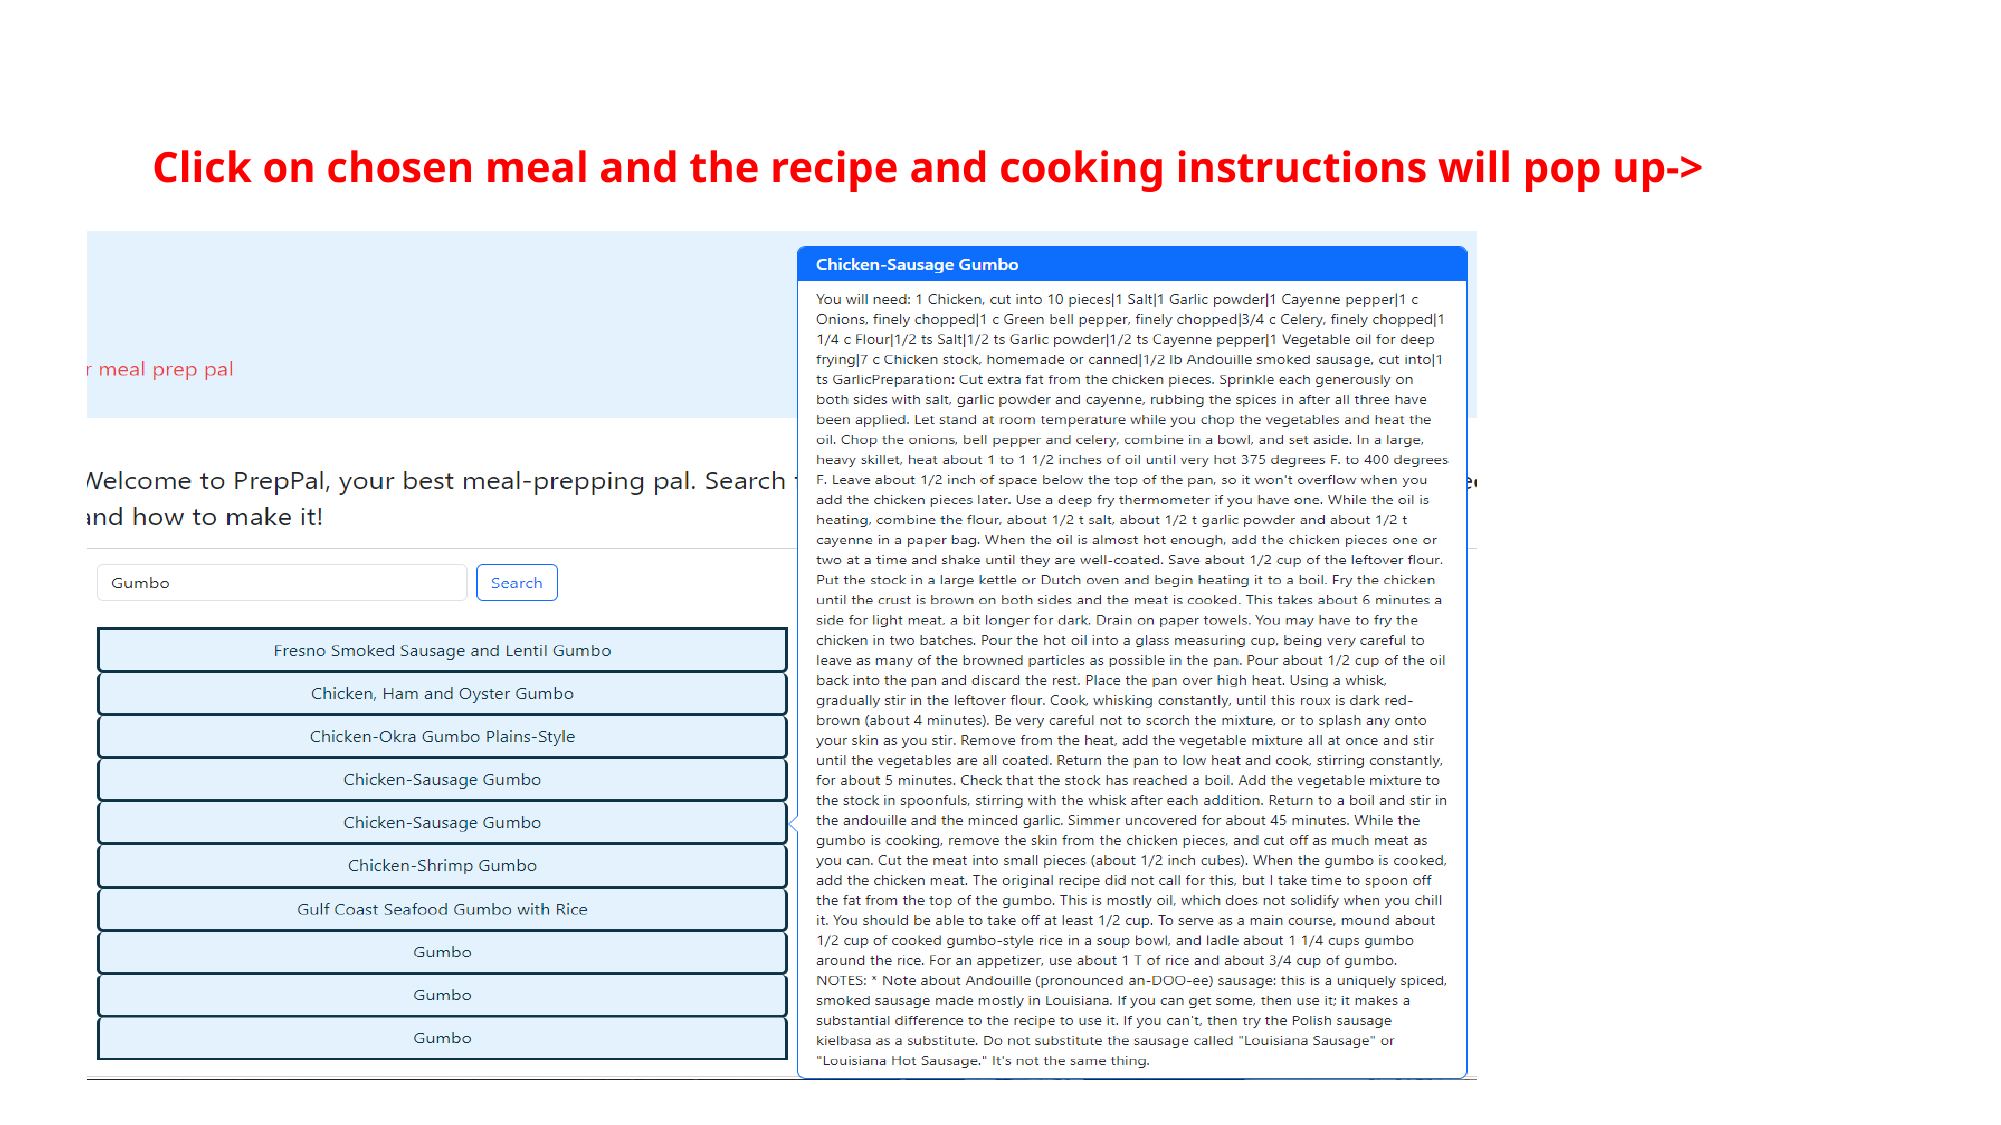

# Click on chosen meal and the recipe and cooking instructions will pop up->